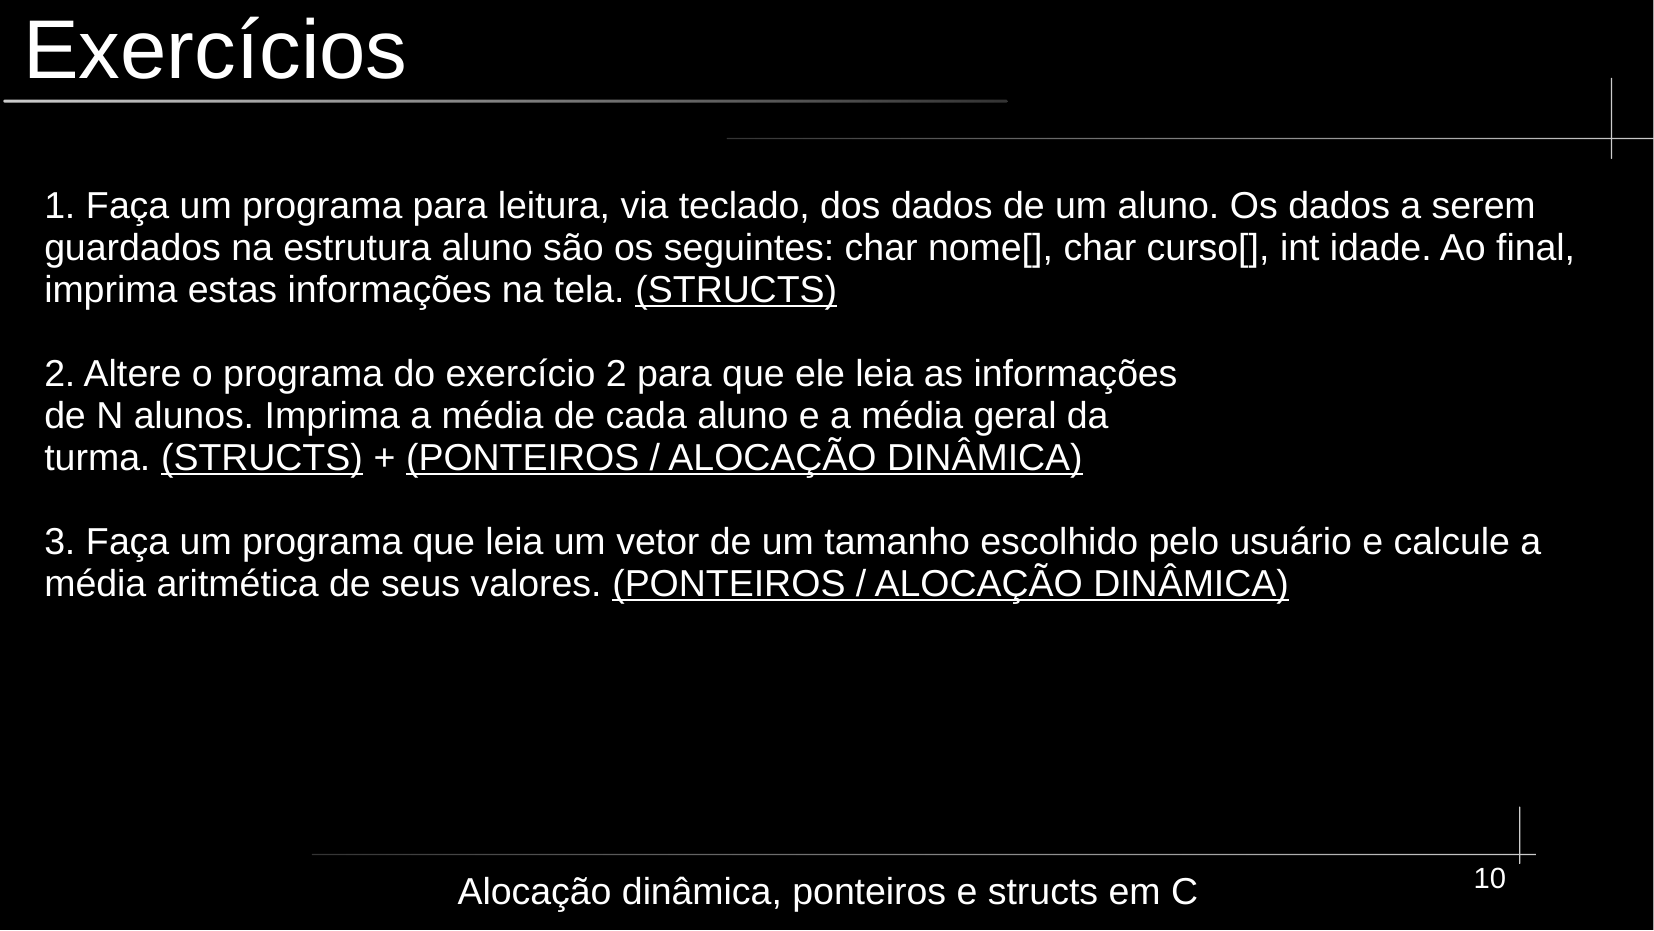

# Exercícios
1. Faça um programa para leitura, via teclado, dos dados de um aluno. Os dados a serem guardados na estrutura aluno são os seguintes: char nome[], char curso[], int idade. Ao final, imprima estas informações na tela. (STRUCTS)
2. Altere o programa do exercício 2 para que ele leia as informações
de N alunos. Imprima a média de cada aluno e a média geral da
turma. (STRUCTS) + (PONTEIROS / ALOCAÇÃO DINÂMICA)
3. Faça um programa que leia um vetor de um tamanho escolhido pelo usuário e calcule a média aritmética de seus valores. (PONTEIROS / ALOCAÇÃO DINÂMICA)
10
Alocação dinâmica, ponteiros e structs em C